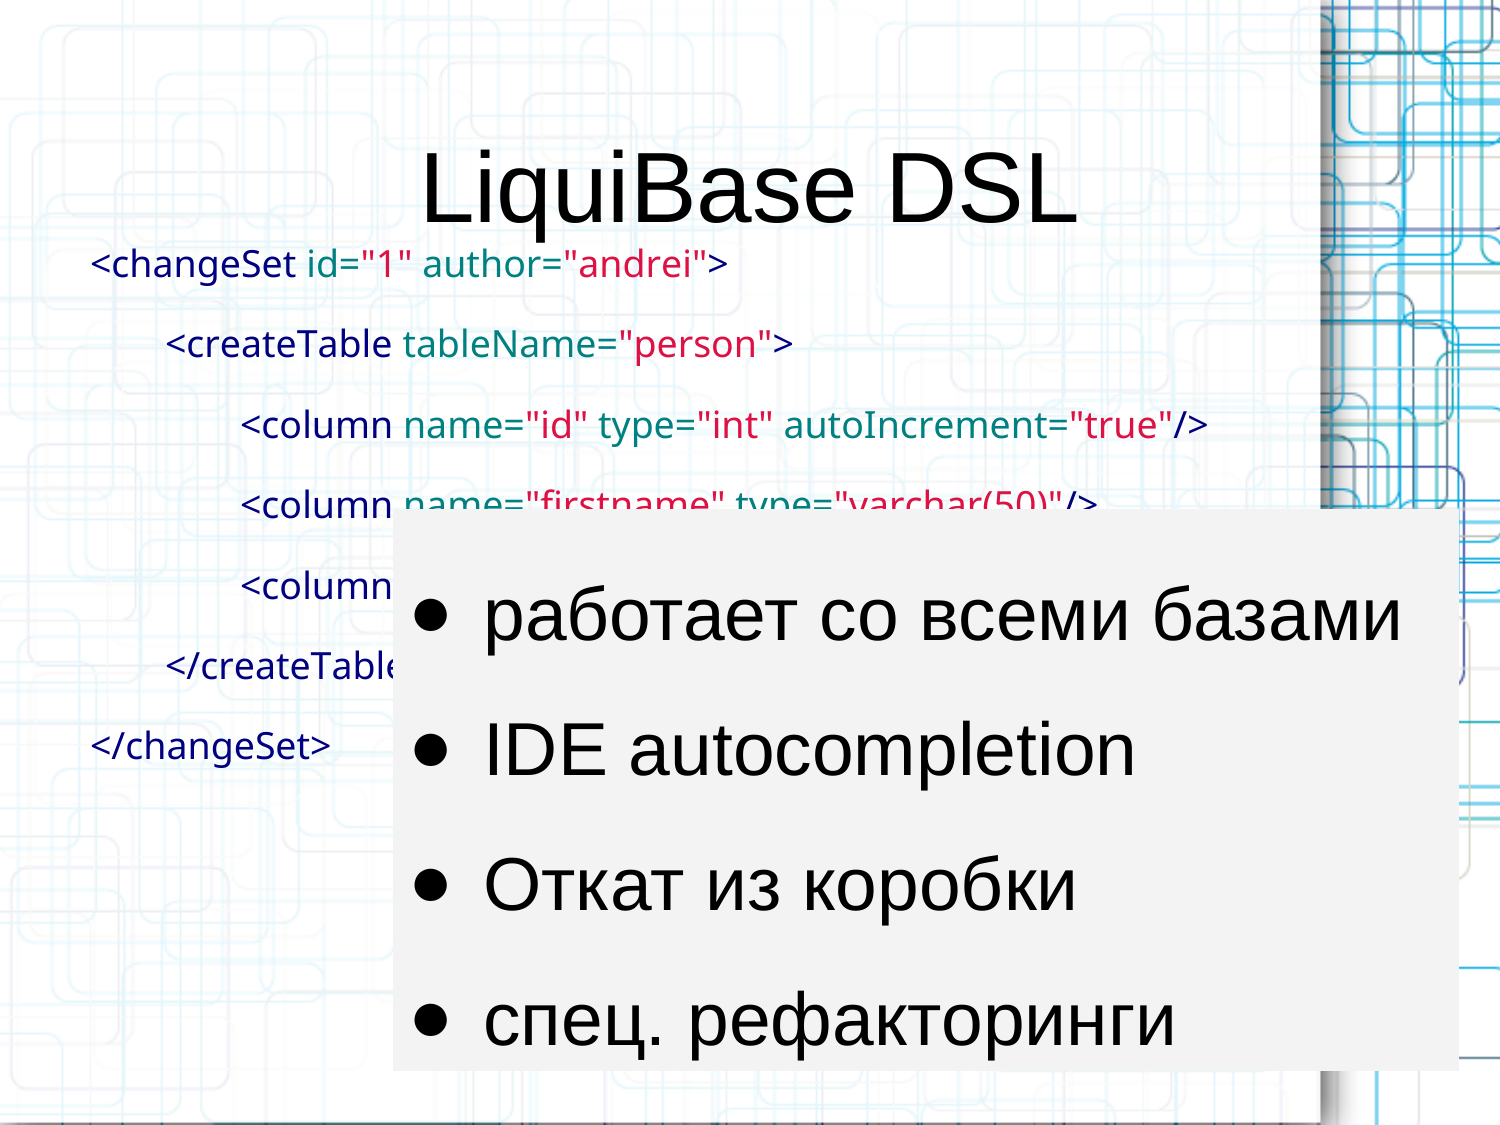

LiquiBase DSL
# <changeSet id="1" author="andrei">
<createTable tableName="person">
<column name="id" type="int" autoIncrement="true"/>
<column name="firstname" type="varchar(50)"/>
<column name="lastname" type="varchar(50)"/>
</createTable>
</changeSet>
работает со всеми базами
IDE autocompletion
Откат из коробки
спец. рефакторинги